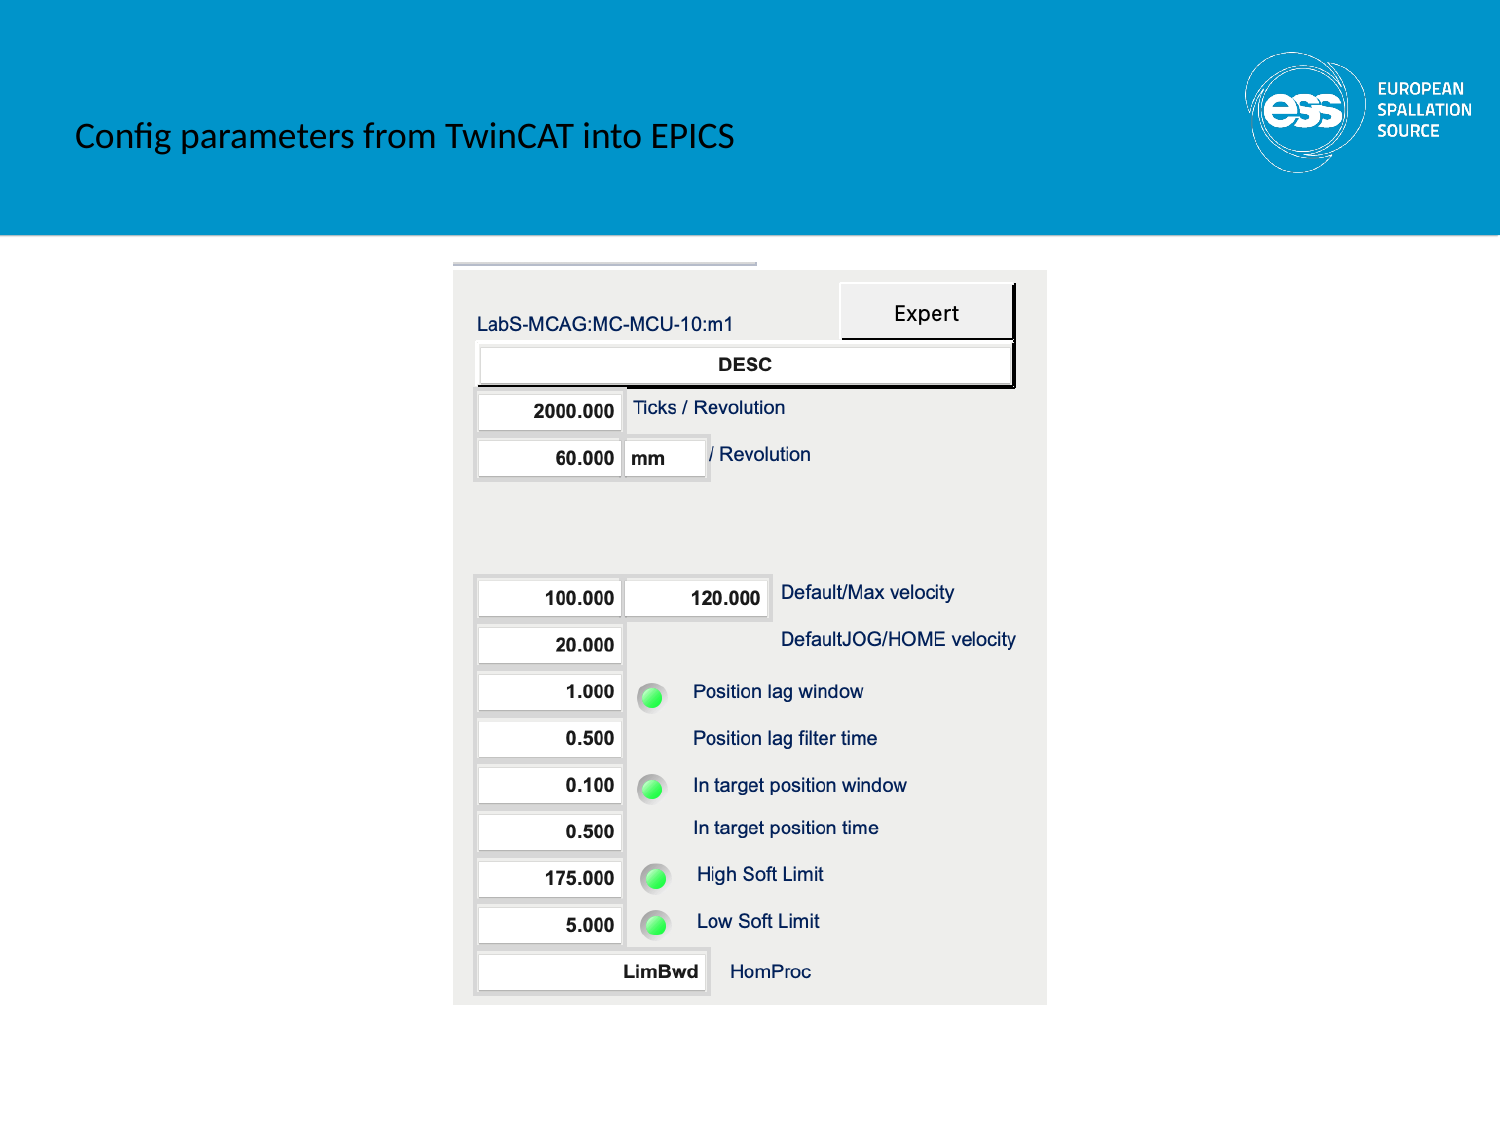

# Config parameters from TwinCAT into EPICS